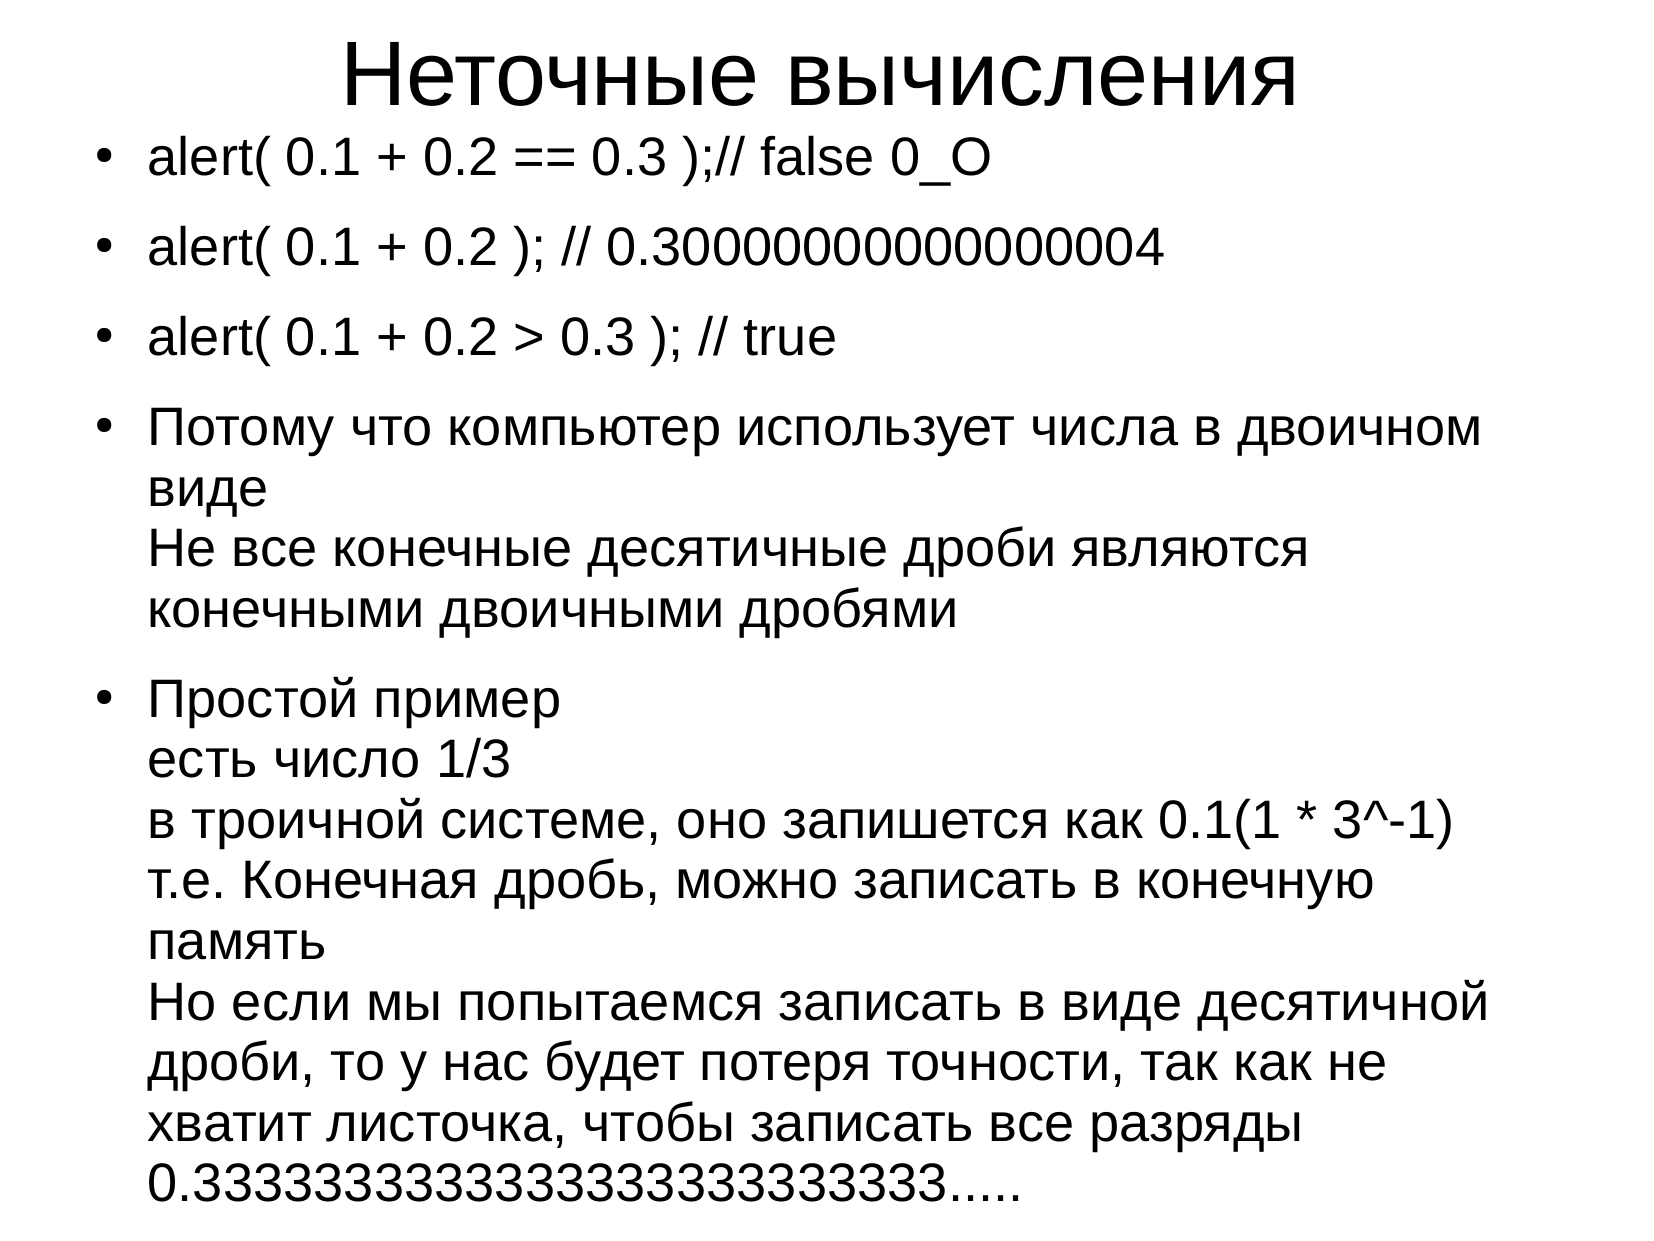

# Неточные вычисления
alert( 0.1 + 0.2 == 0.3 );// false 0_O
alert( 0.1 + 0.2 ); // 0.30000000000000004
alert( 0.1 + 0.2 > 0.3 ); // true
Потому что компьютер использует числа в двоичном виде
Не все конечные десятичные дроби являются конечными двоичными дробями
Простой пример
есть число 1/3
в троичной системе, оно запишется как 0.1(1 * 3^-1)
т.е. Конечная дробь, можно записать в конечную память
Но если мы попытаемся записать в виде десятичной дроби, то у нас будет потеря точности, так как не хватит листочка, чтобы записать все разряды
0.3333333333333333333333333.....